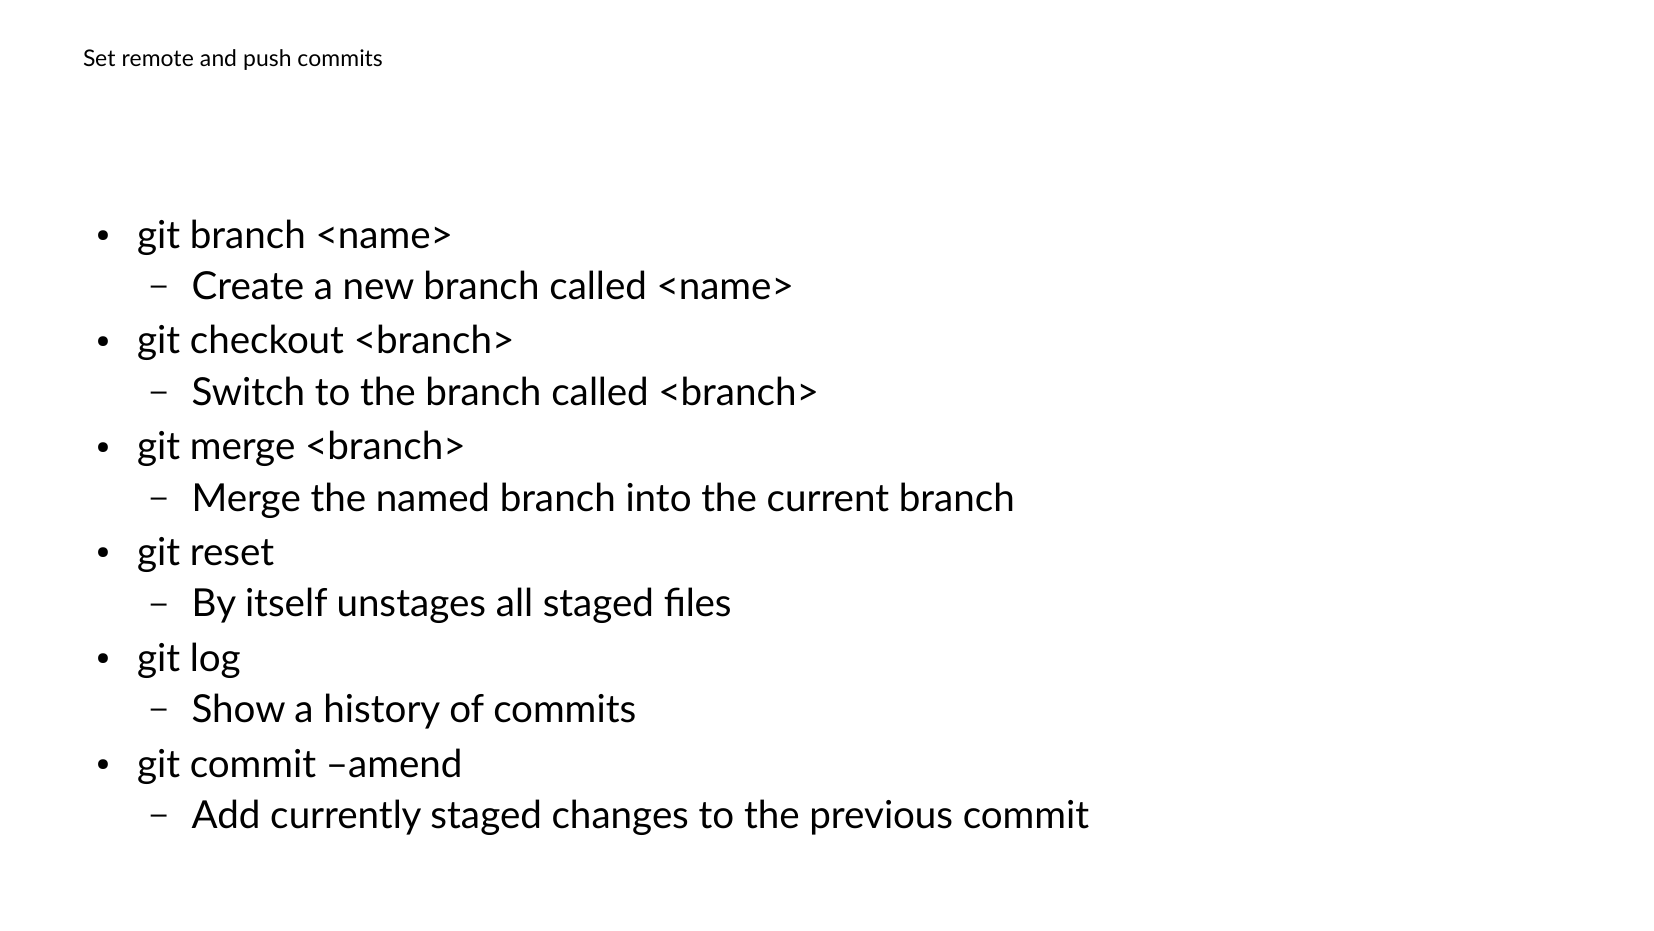

# Set remote and push commits
git branch <name>
Create a new branch called <name>
git checkout <branch>
Switch to the branch called <branch>
git merge <branch>
Merge the named branch into the current branch
git reset
By itself unstages all staged files
git log
Show a history of commits
git commit –amend
Add currently staged changes to the previous commit